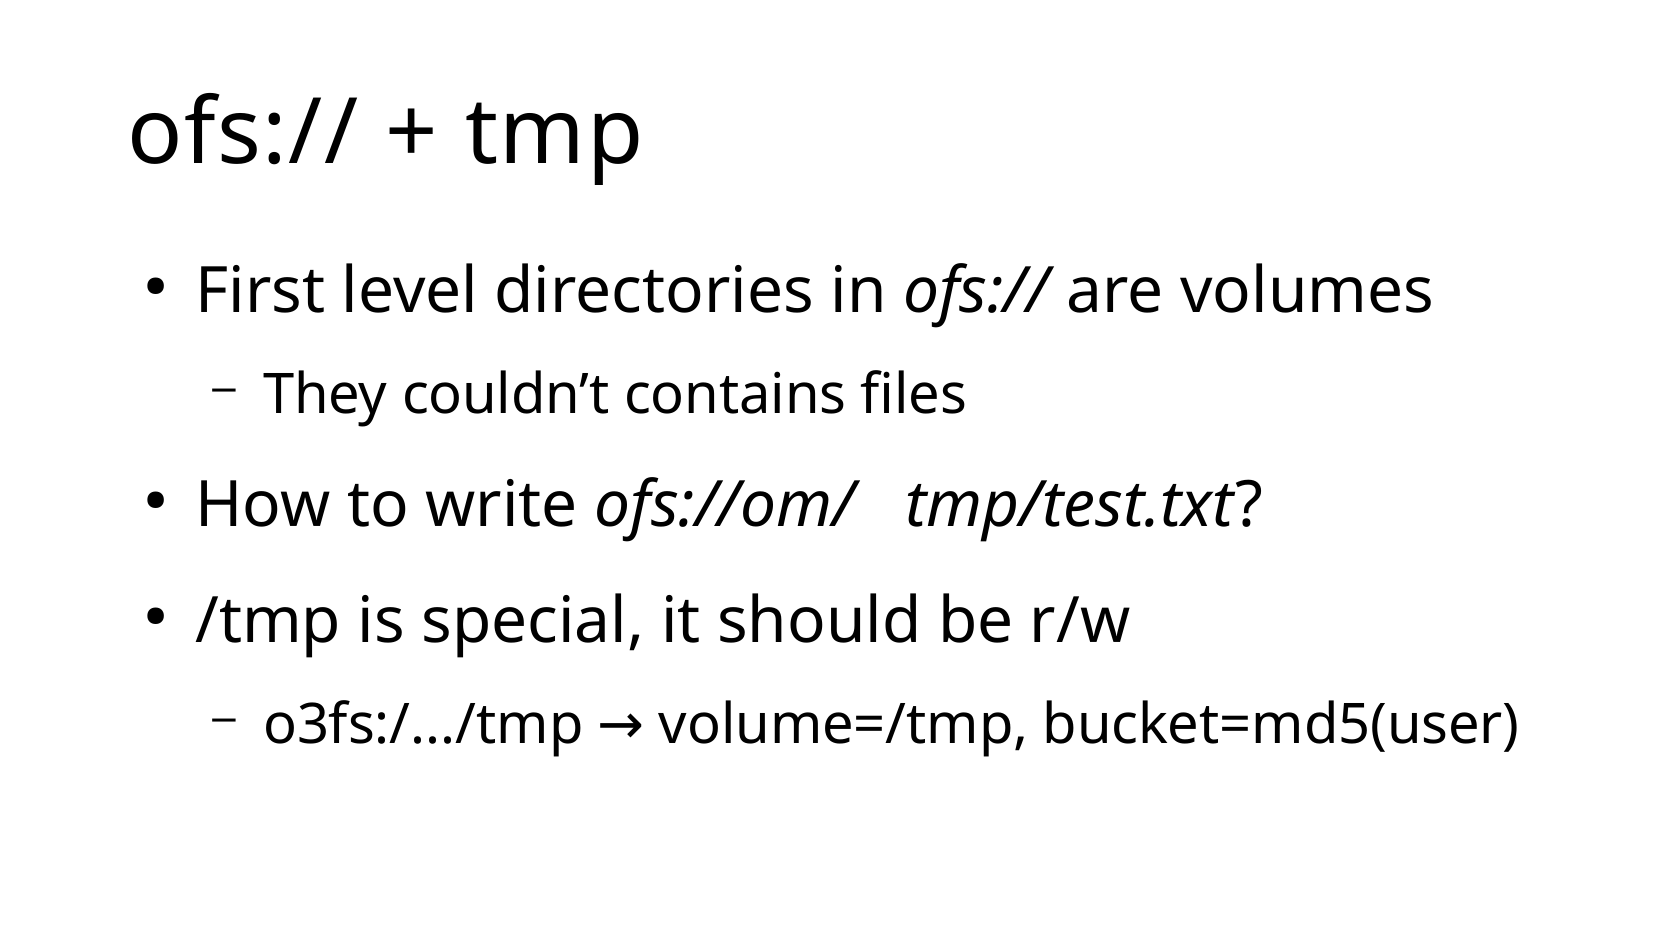

# ofs:// + tmp
First level directories in ofs:// are volumes
They couldn’t contains files
How to write ofs://om/ tmp/test.txt?
/tmp is special, it should be r/w
o3fs:/.../tmp → volume=/tmp, bucket=md5(user)